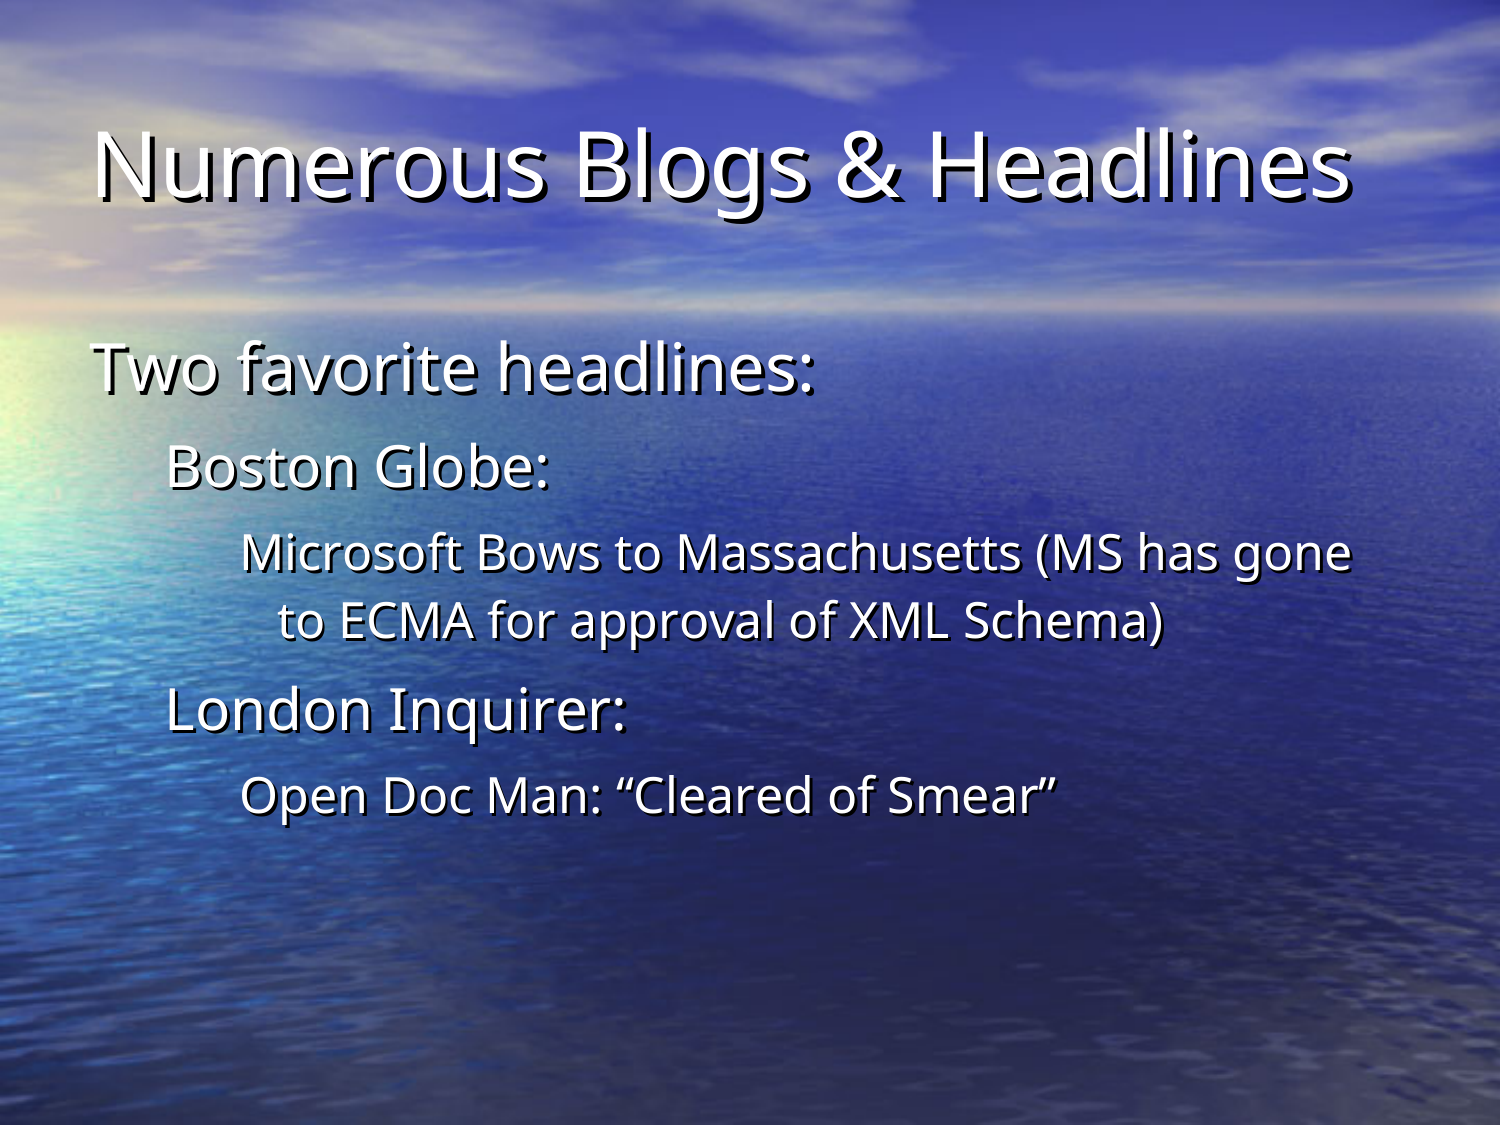

# Numerous Blogs & Headlines
Two favorite headlines:
Boston Globe:
Microsoft Bows to Massachusetts (MS has gone to ECMA for approval of XML Schema)
London Inquirer:
Open Doc Man: “Cleared of Smear”